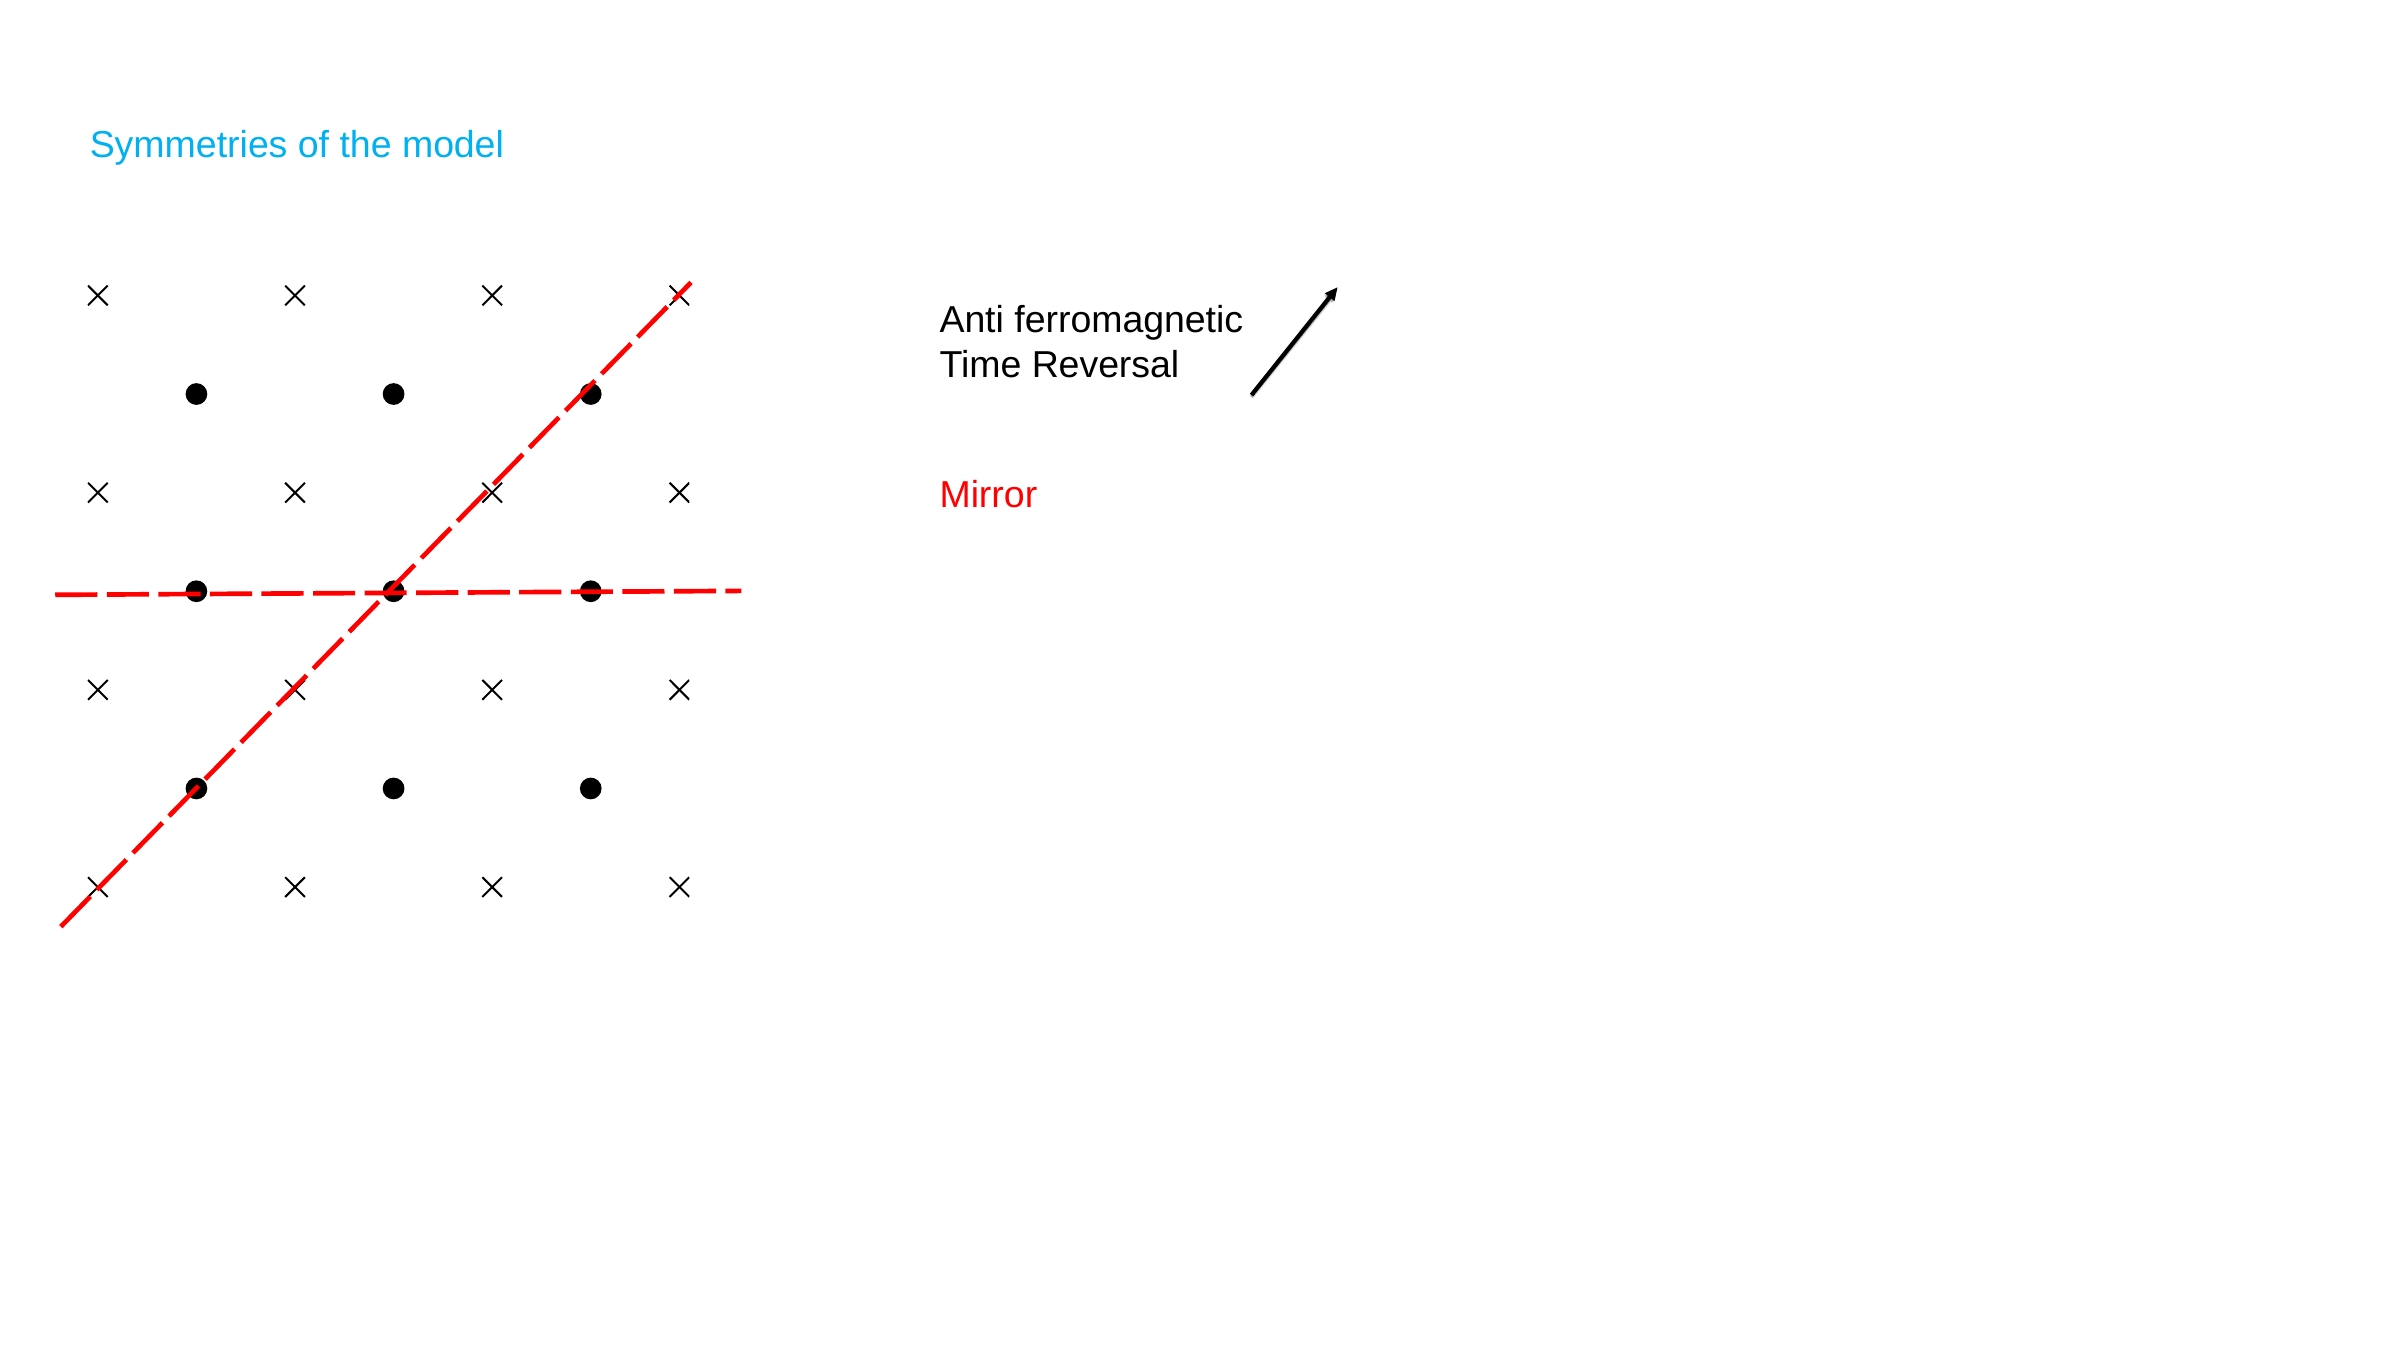

Symmetries of the model
Anti ferromagnetic
Time Reversal
Mirror